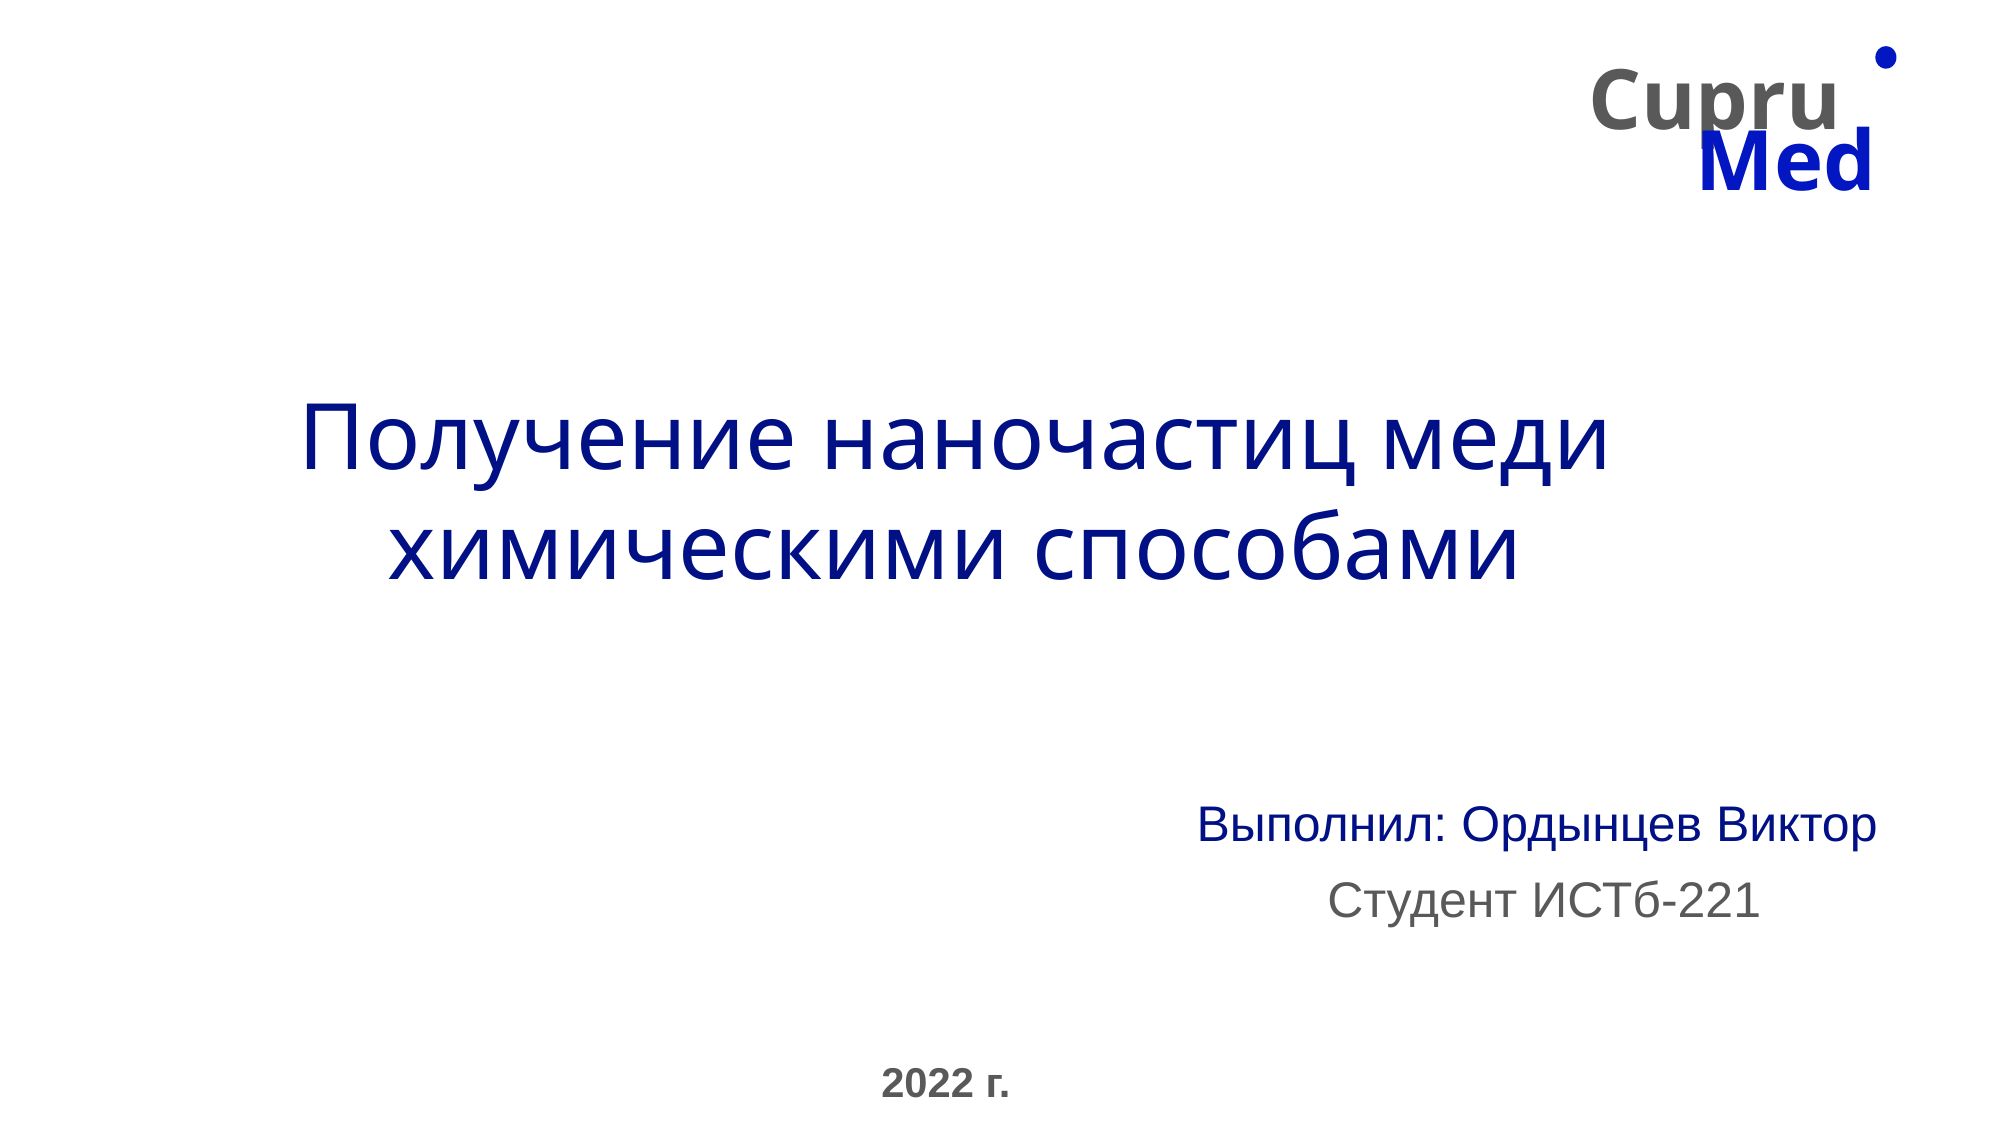

Сupru
Med
Получение наночастиц меди химическими способами
Выполнил: Ордынцев Виктор
Студент ИСТб-221
2022 г.